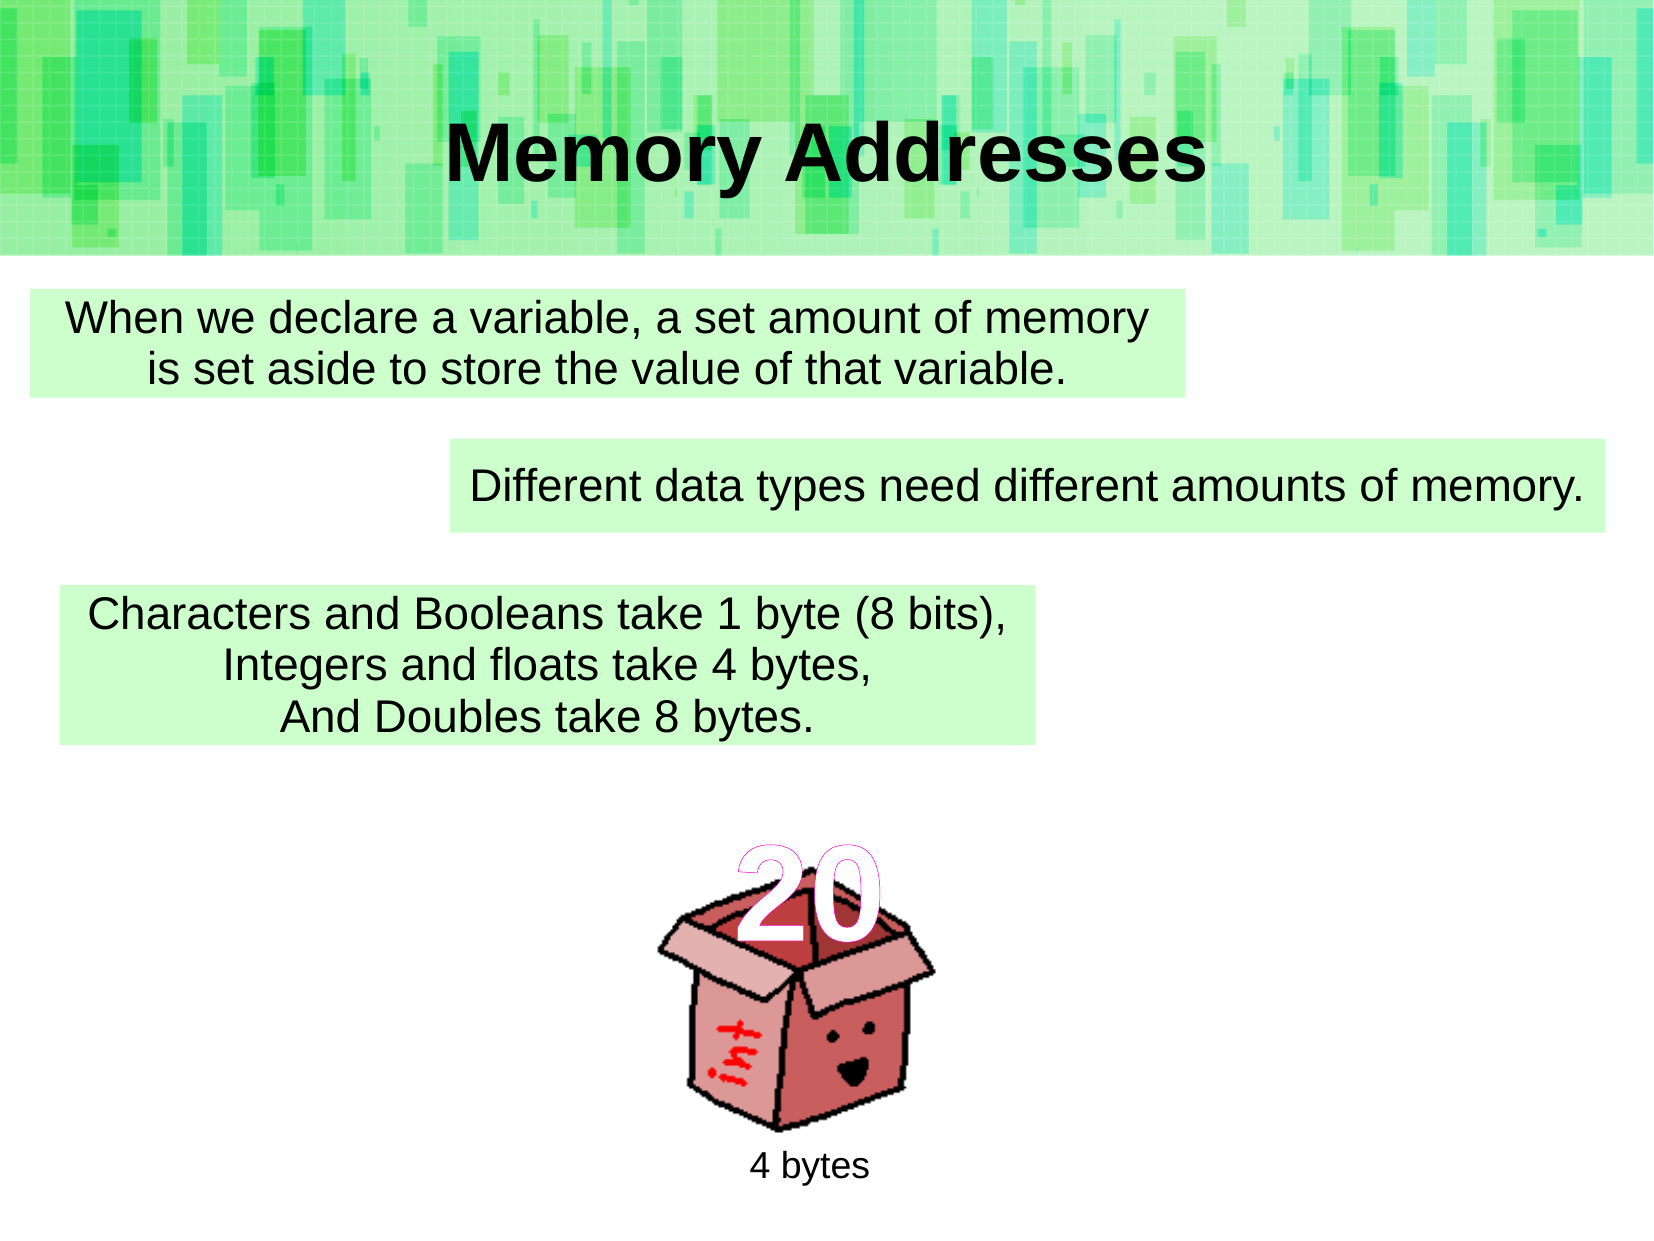

# Memory Addresses
When we declare a variable, a set amount of memory is set aside to store the value of that variable.
Different data types need different amounts of memory.
Characters and Booleans take 1 byte (8 bits),
Integers and floats take 4 bytes,
And Doubles take 8 bytes.
20
4 bytes